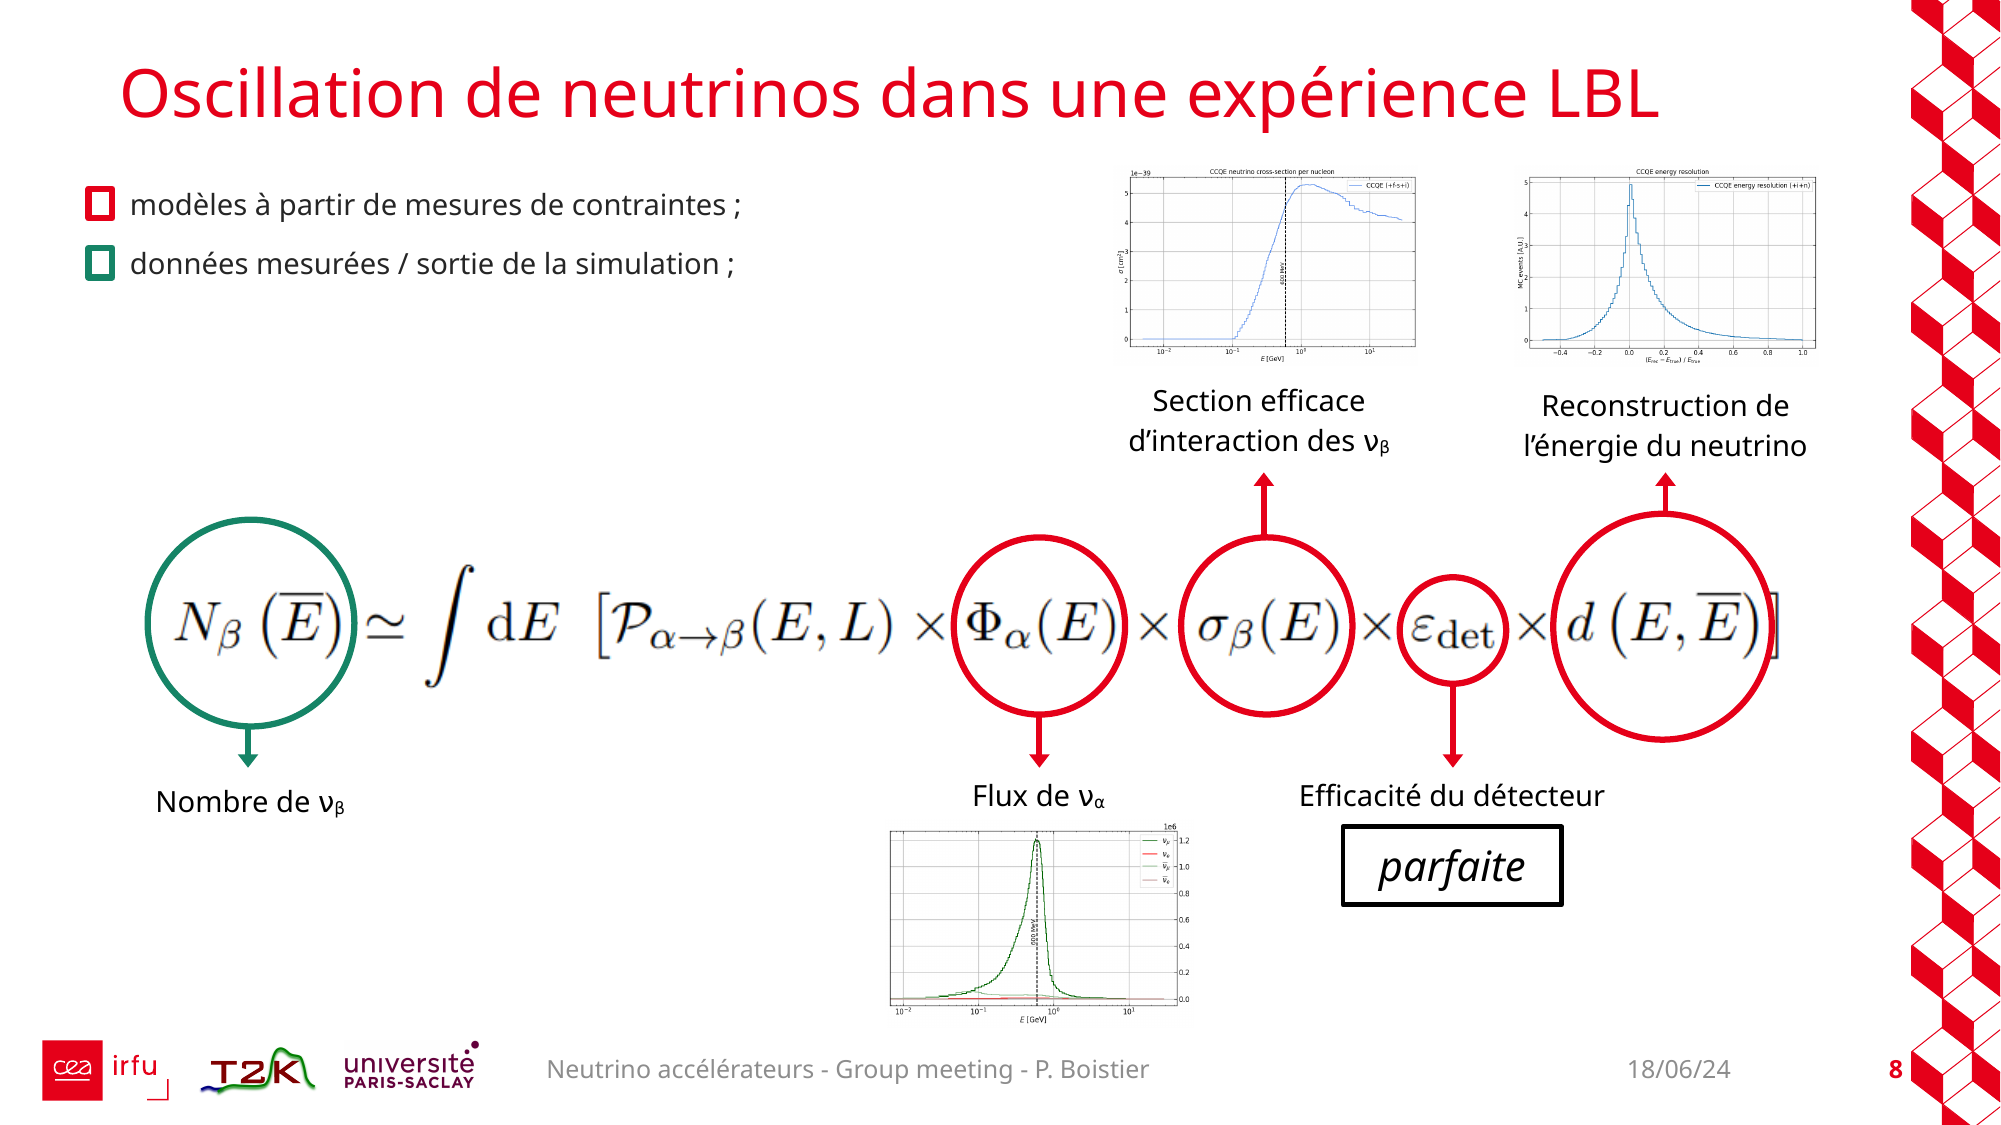

# Oscillation de neutrinos dans une expérience LBL
modèles à partir de mesures de contraintes ;
Section efficace
d’interaction des νβ
données mesurées / sortie de la simulation ;
Reconstruction de l’énergie du neutrino
Flux de να
Efficacité du détecteur
Nombre de νβ
parfaite
Neutrino accélérateurs - Group meeting - P. Boistier
18/06/24
8